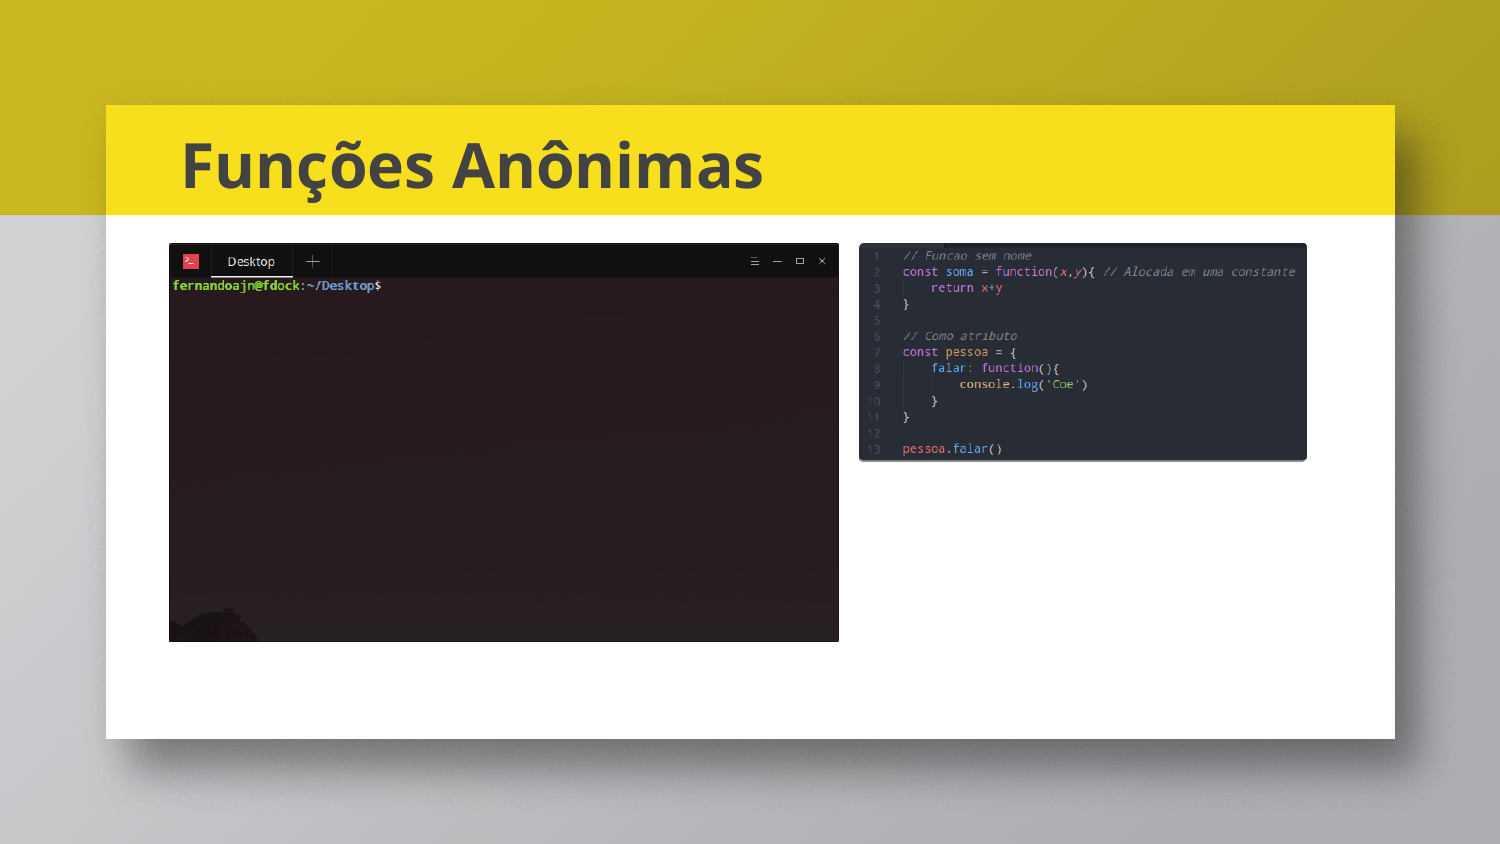

# Funções Anônimas
Não precisam de nomes;
Geralmente são alocadas em variáveis ou callbacks.